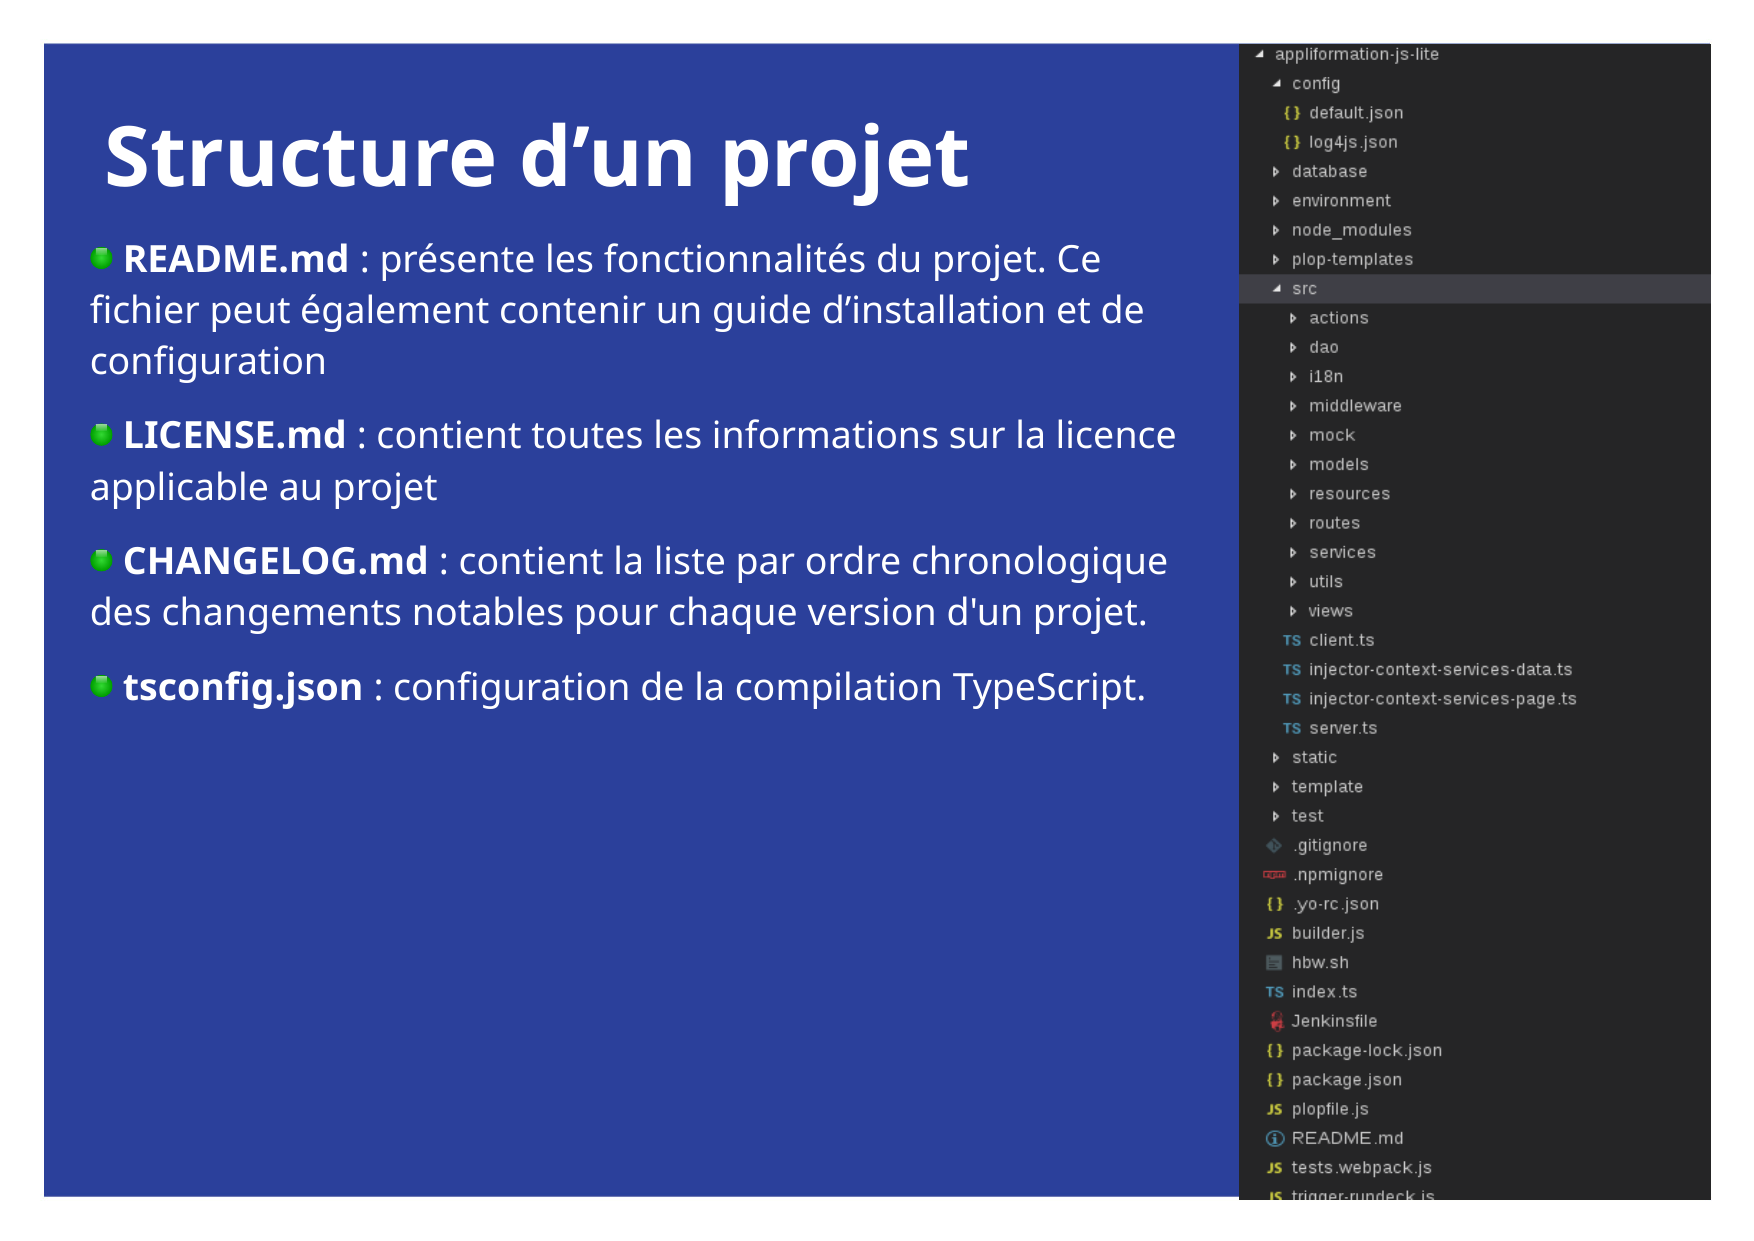

# Structure d’un projet
 README.md : présente les fonctionnalités du projet. Ce fichier peut également contenir un guide d’installation et de configuration
 LICENSE.md : contient toutes les informations sur la licence applicable au projet
 CHANGELOG.md : contient la liste par ordre chronologique des changements notables pour chaque version d'un projet.
 tsconfig.json : configuration de la compilation TypeScript.